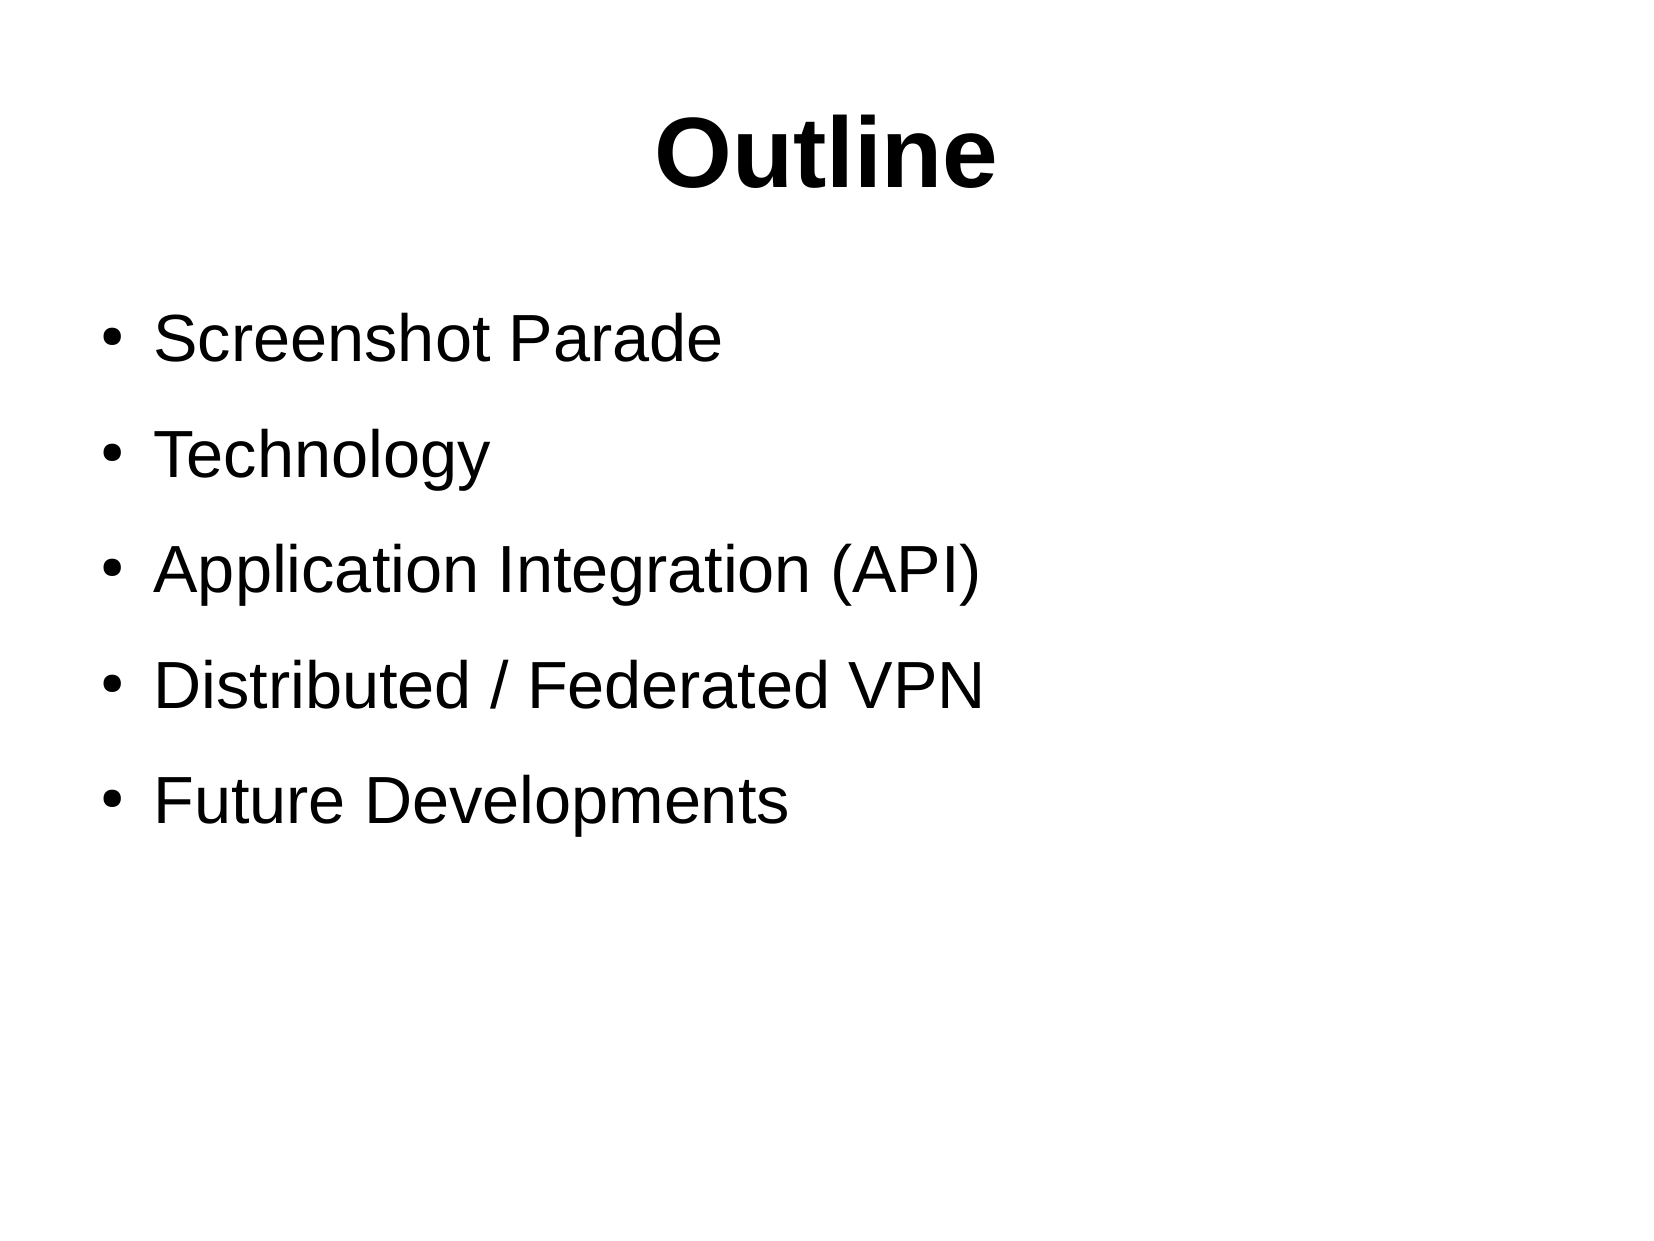

# Outline
Screenshot Parade
Technology
Application Integration (API)
Distributed / Federated VPN
Future Developments